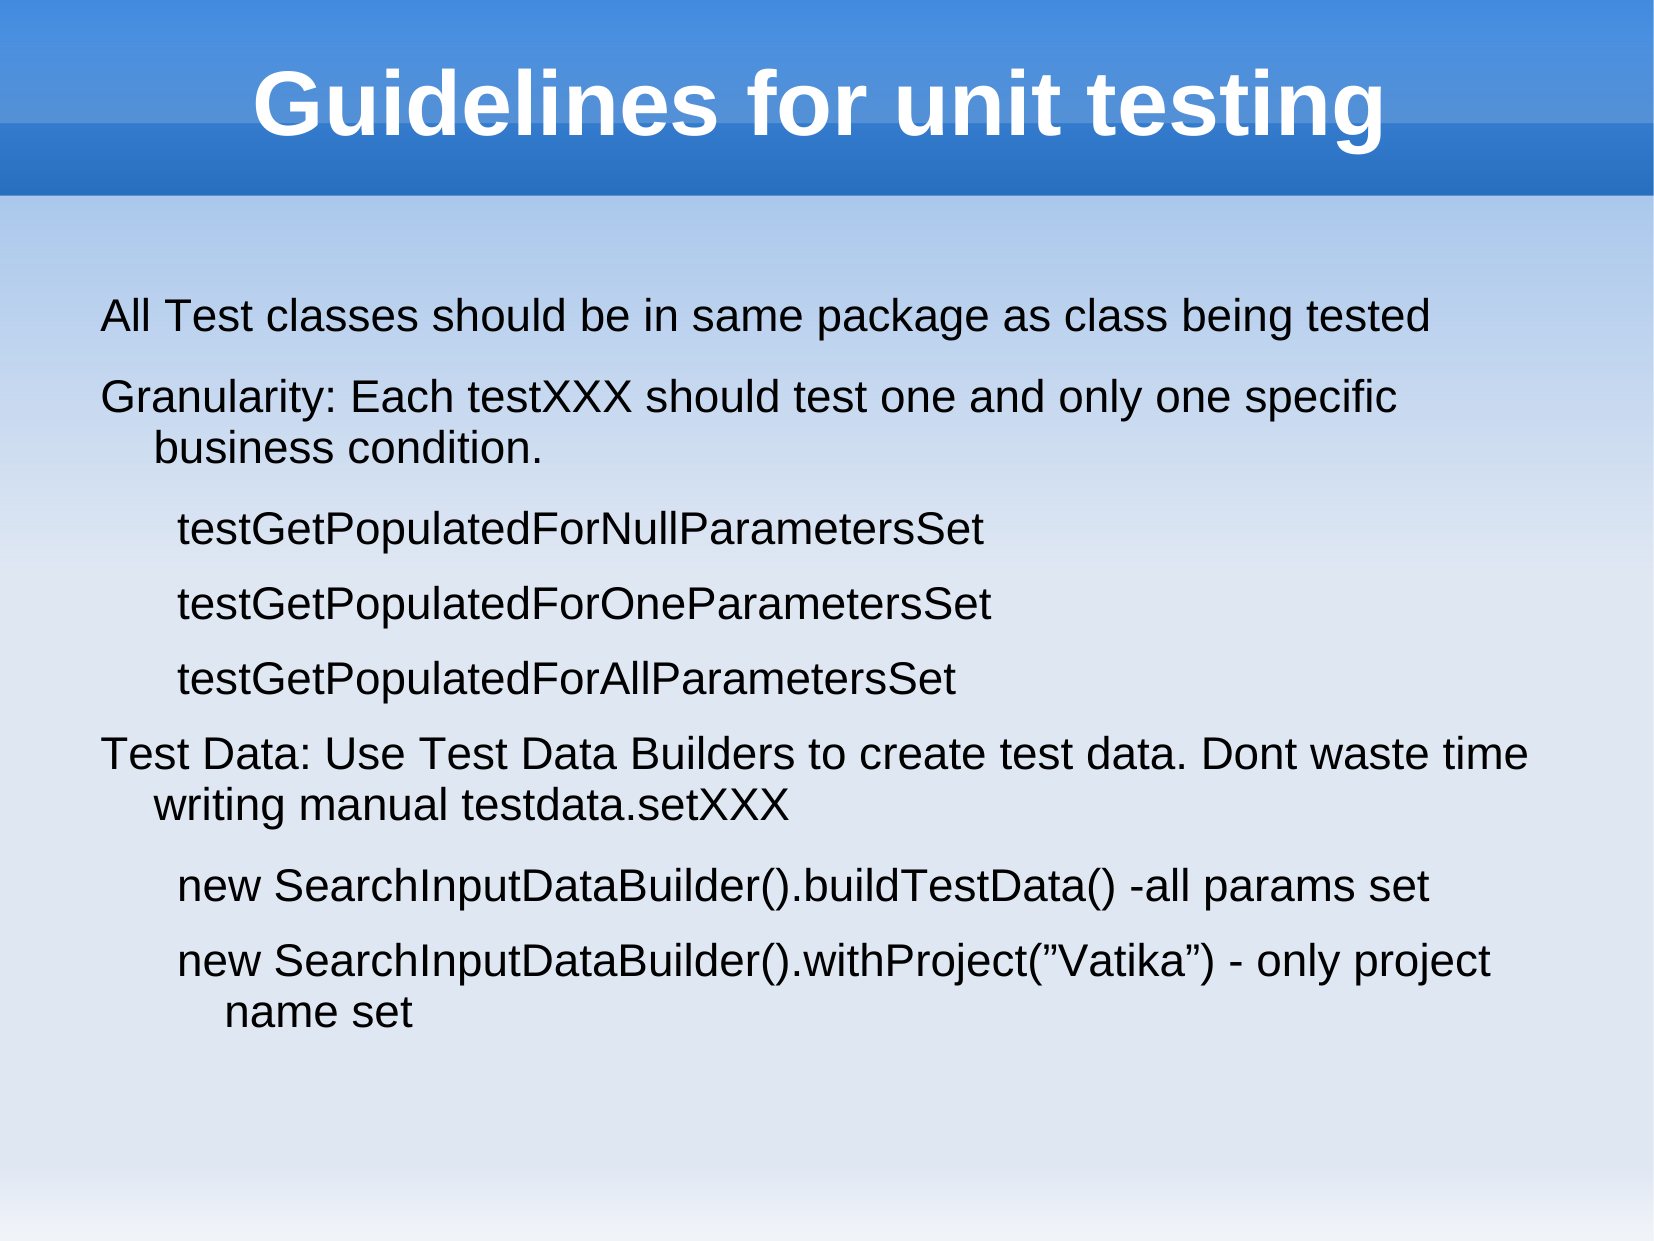

# Guidelines for unit testing
All Test classes should be in same package as class being tested
Granularity: Each testXXX should test one and only one specific business condition.
testGetPopulatedForNullParametersSet
testGetPopulatedForOneParametersSet
testGetPopulatedForAllParametersSet
Test Data: Use Test Data Builders to create test data. Dont waste time writing manual testdata.setXXX
new SearchInputDataBuilder().buildTestData() -all params set
new SearchInputDataBuilder().withProject(”Vatika”) - only project name set